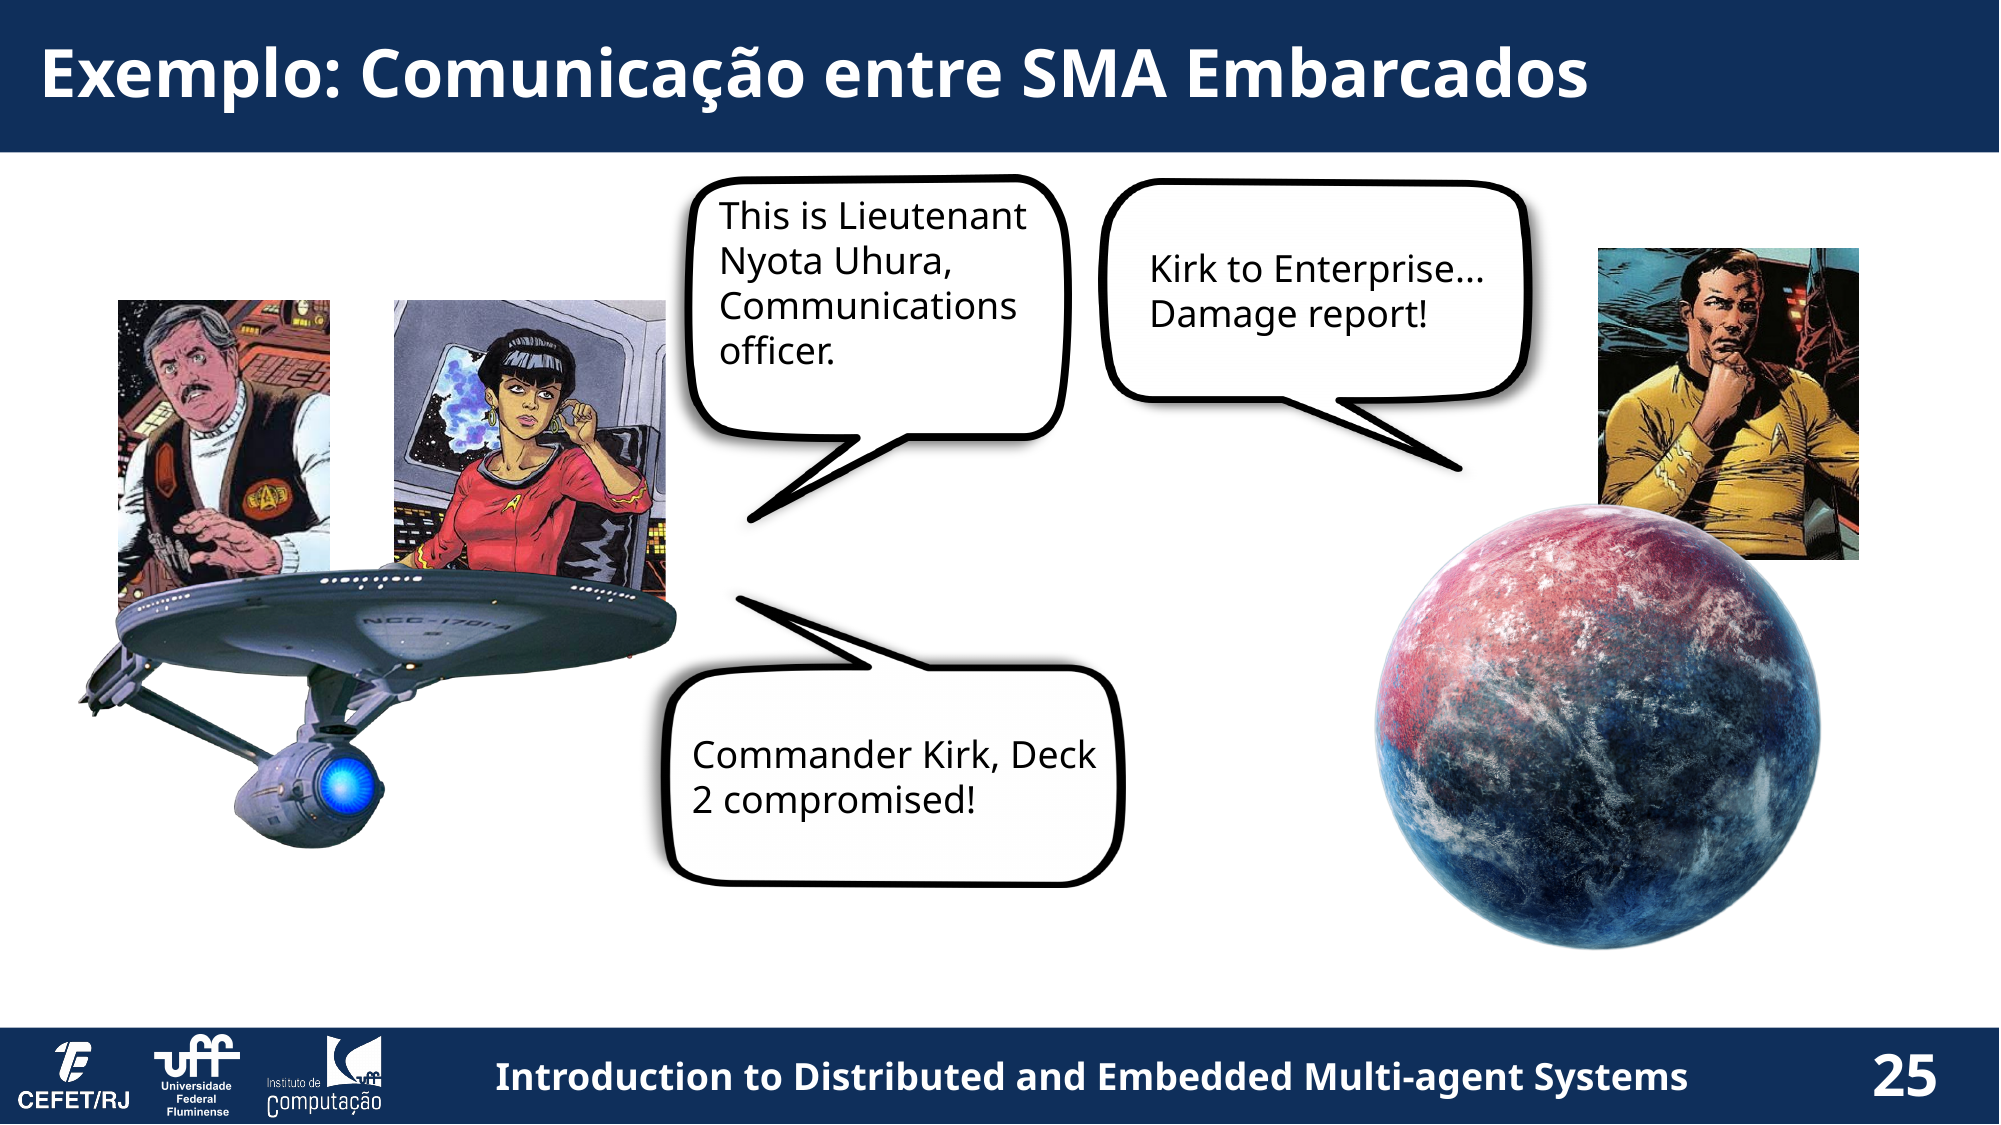

Exemplo: Comunicação entre SMA Embarcados
This is Lieutenant Nyota Uhura, Communications officer.
Kirk to Enterprise...
Damage report!
Commander Kirk, Deck 2 compromised!